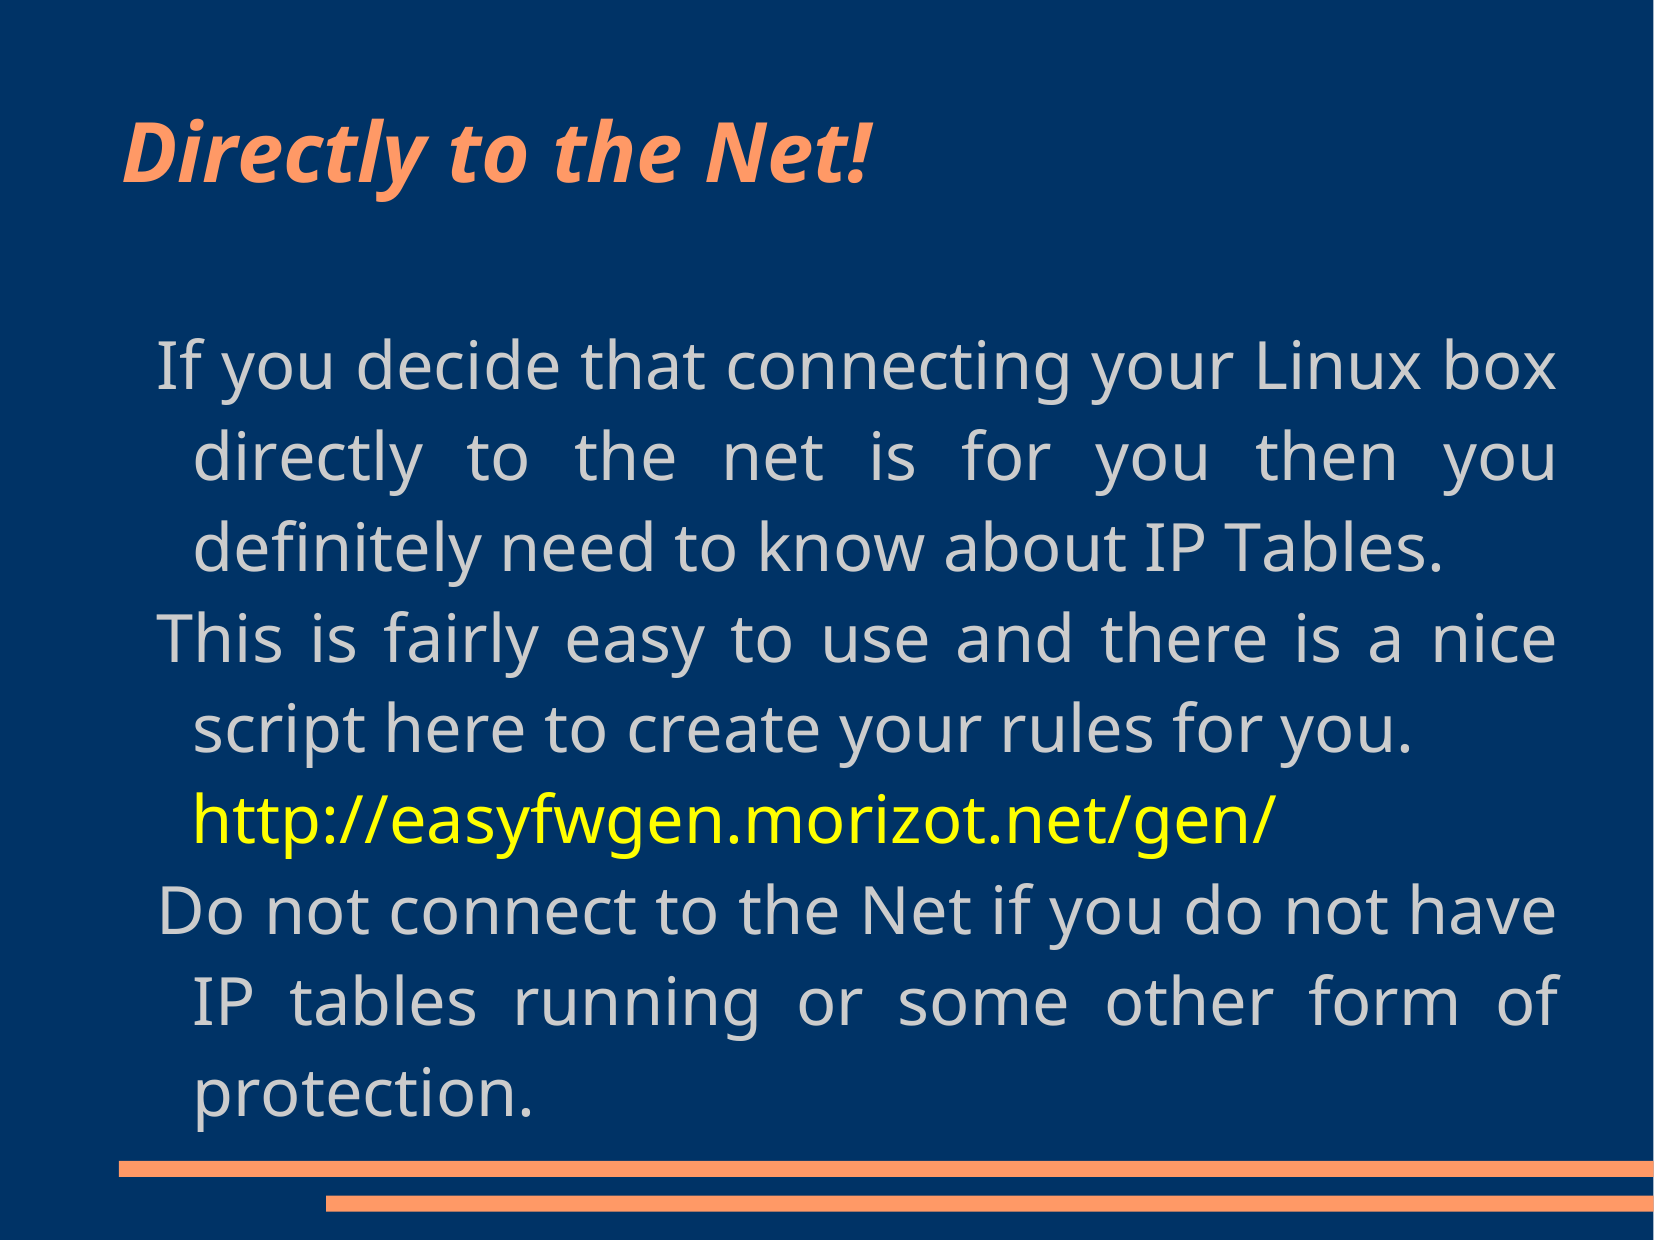

# Directly to the Net!
If you decide that connecting your Linux box directly to the net is for you then you definitely need to know about IP Tables.
This is fairly easy to use and there is a nice script here to create your rules for you.
 http://easyfwgen.morizot.net/gen/
Do not connect to the Net if you do not have IP tables running or some other form of protection.